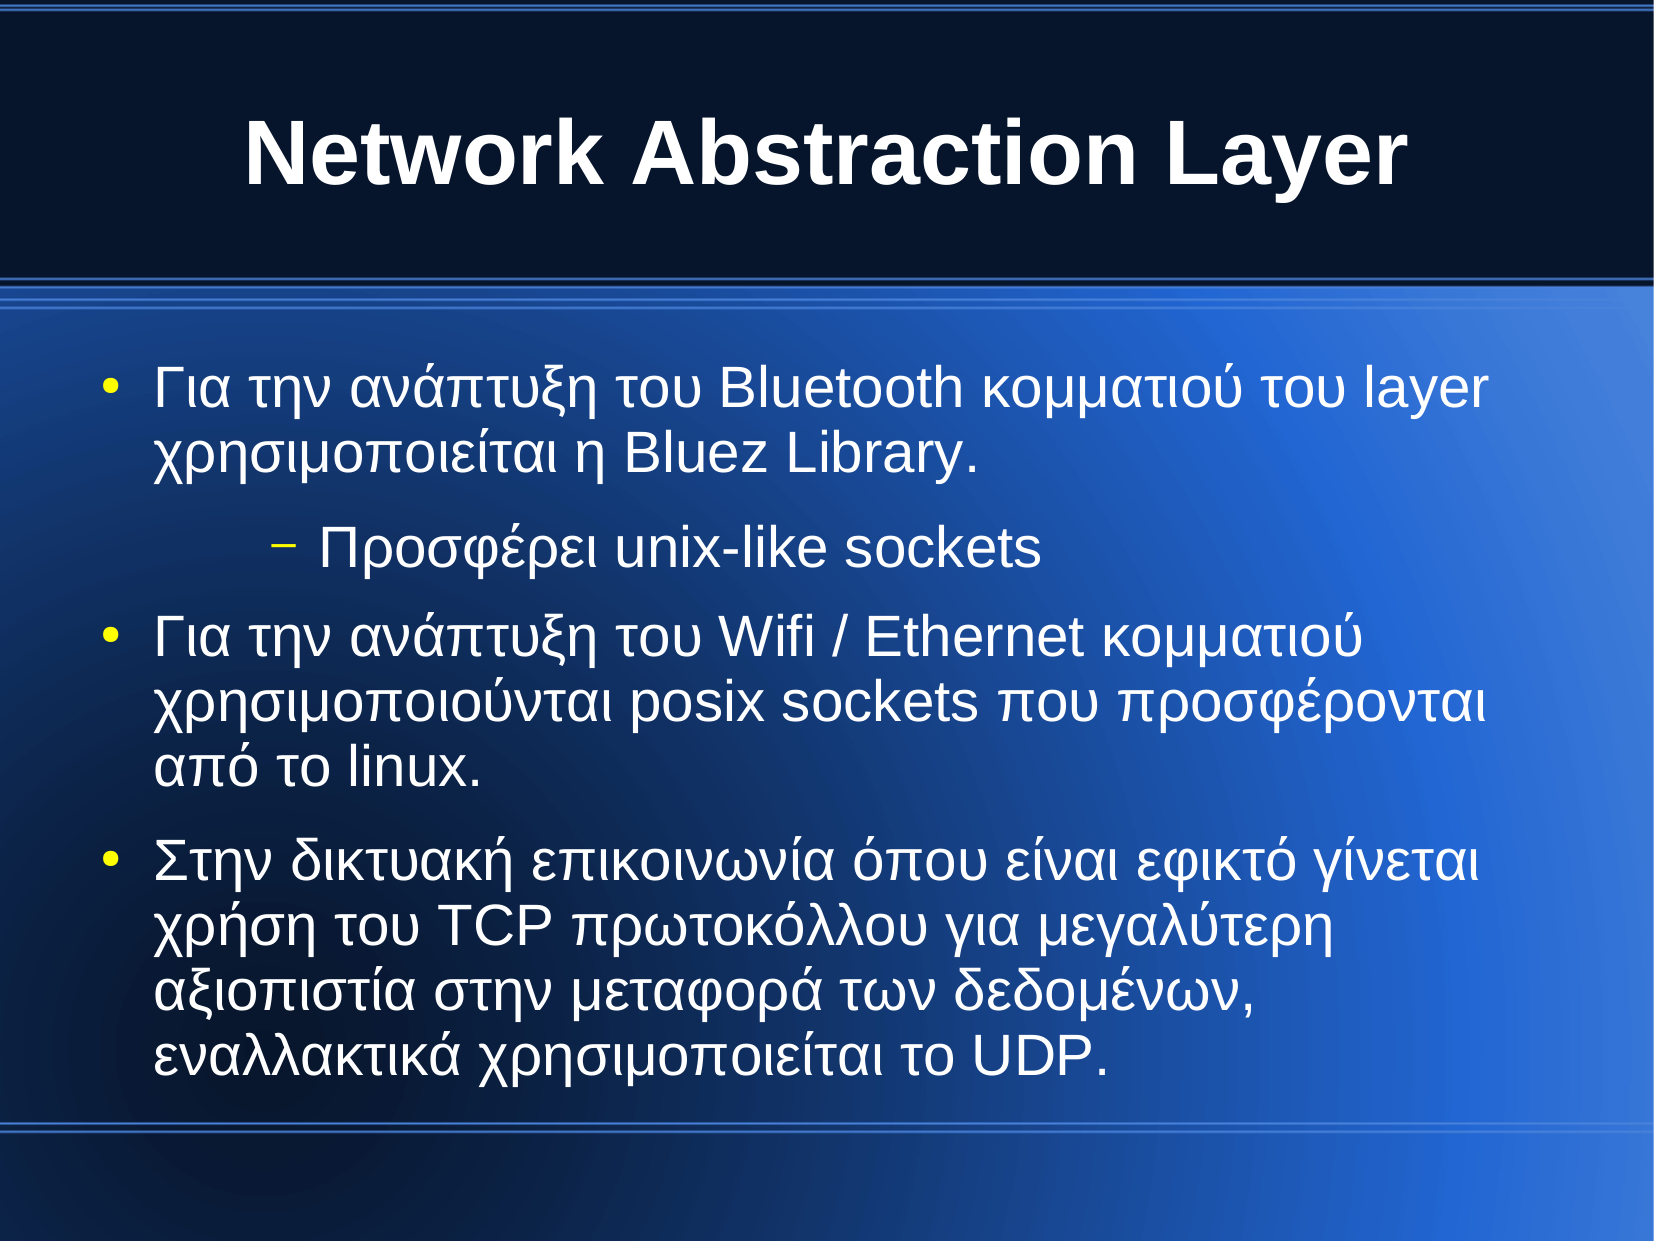

# Network Abstraction Layer
Για την ανάπτυξη του Bluetooth κομματιού του layer χρησιμοποιείται η Bluez Library.
Προσφέρει unix-like sockets
Για την ανάπτυξη του Wifi / Ethernet κομματιού χρησιμοποιούνται posix sockets που προσφέρονται από το linux.
Στην δικτυακή επικοινωνία όπου είναι εφικτό γίνεται χρήση του TCP πρωτοκόλλου για μεγαλύτερη αξιοπιστία στην μεταφορά των δεδομένων, εναλλακτικά χρησιμοποιείται το UDP.